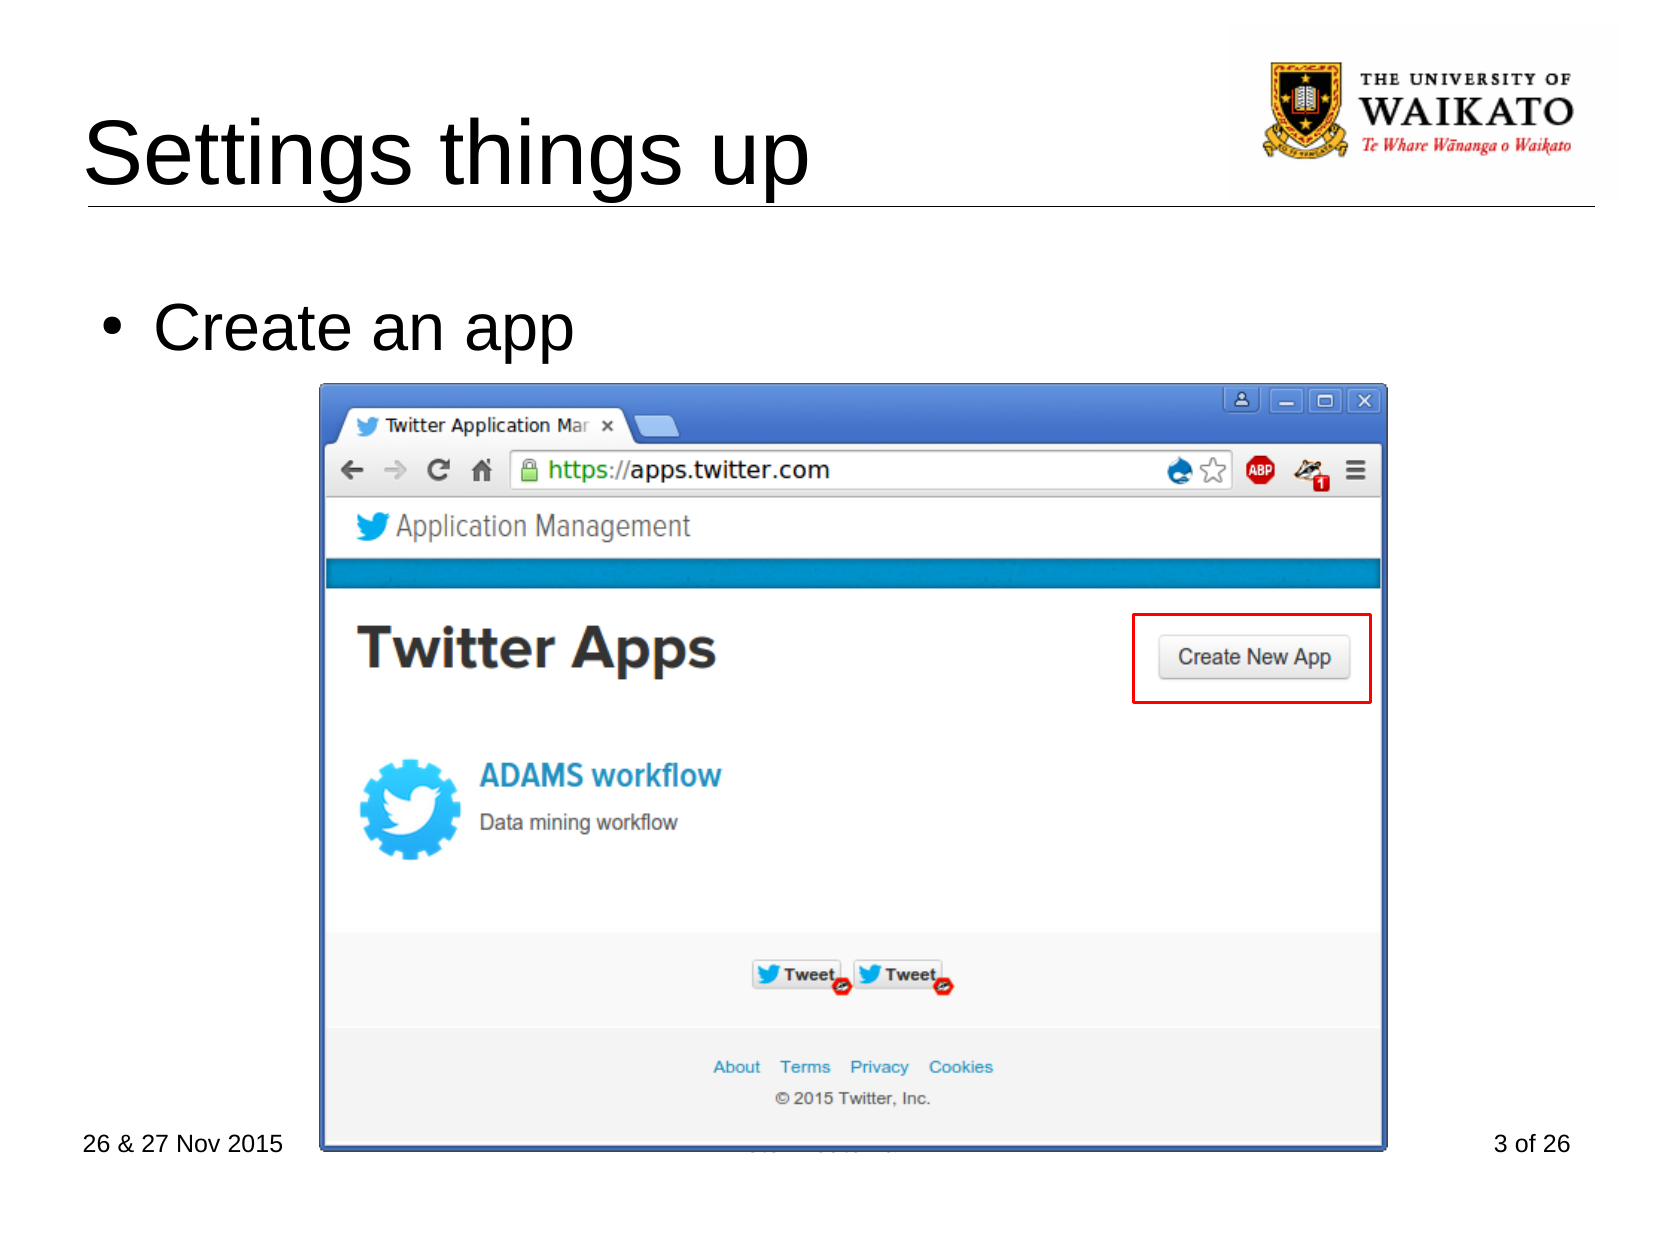

# Settings things up
Create an app
26 & 27 Nov 2015
Peter Reutemann
3